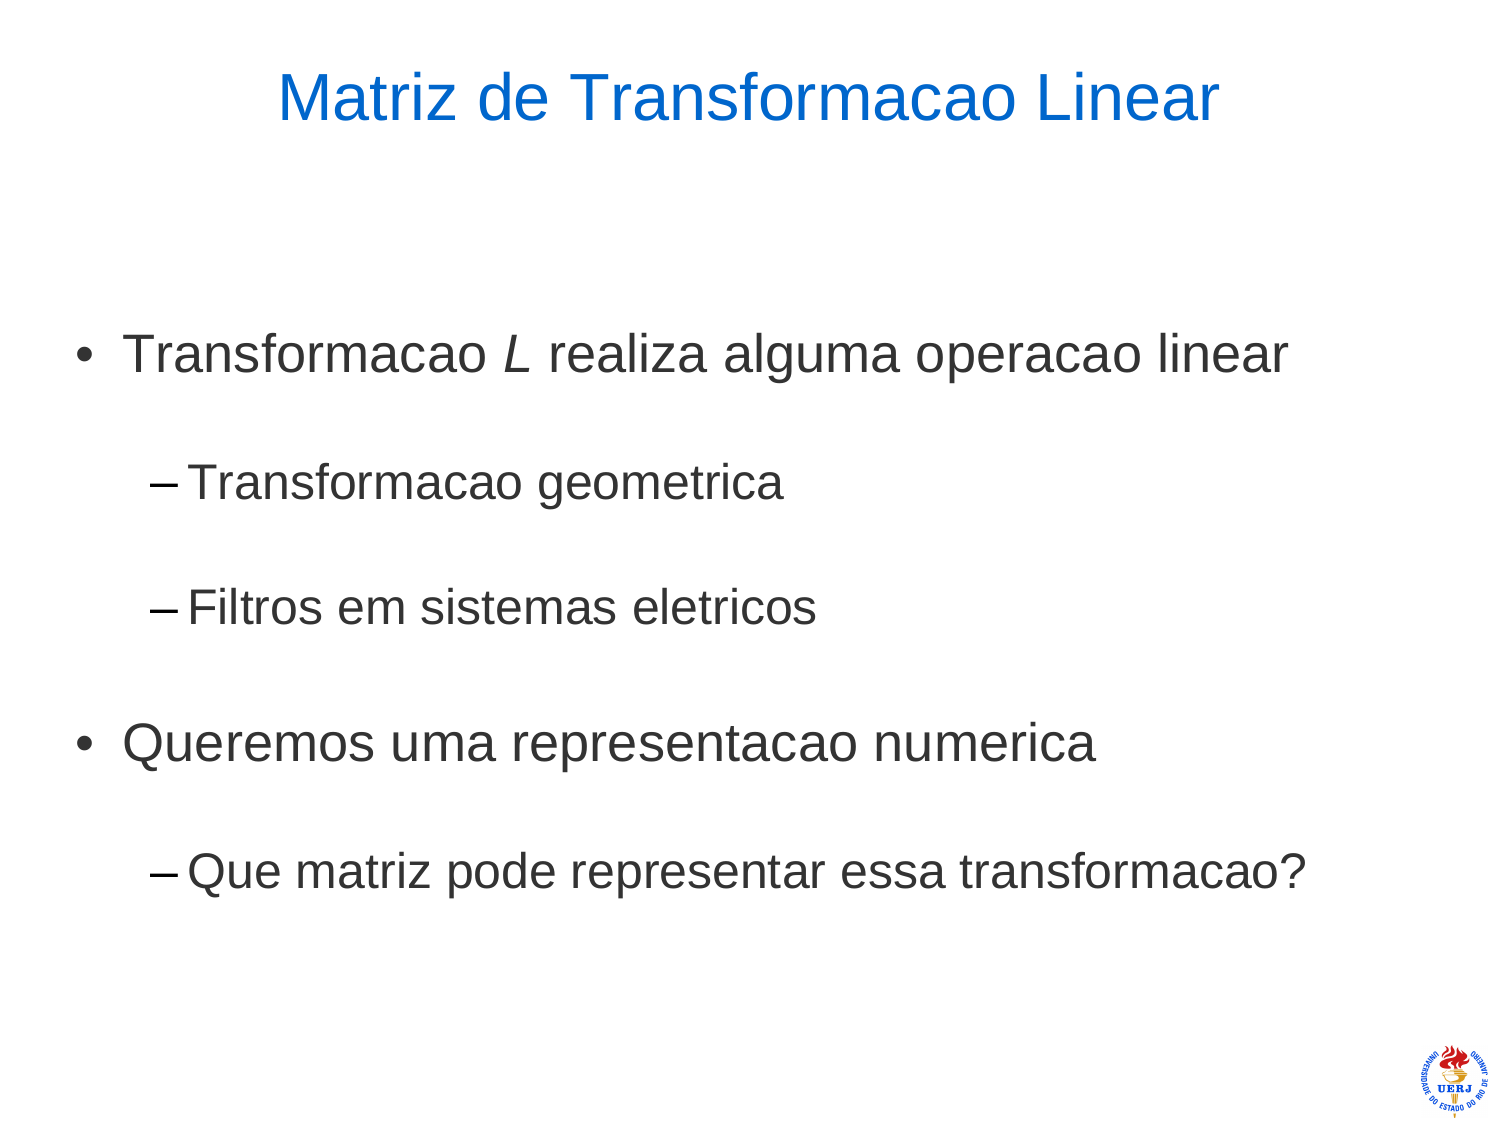

# Matriz de Transformacao Linear
Transformacao L realiza alguma operacao linear
Transformacao geometrica
Filtros em sistemas eletricos
Queremos uma representacao numerica
Que matriz pode representar essa transformacao?